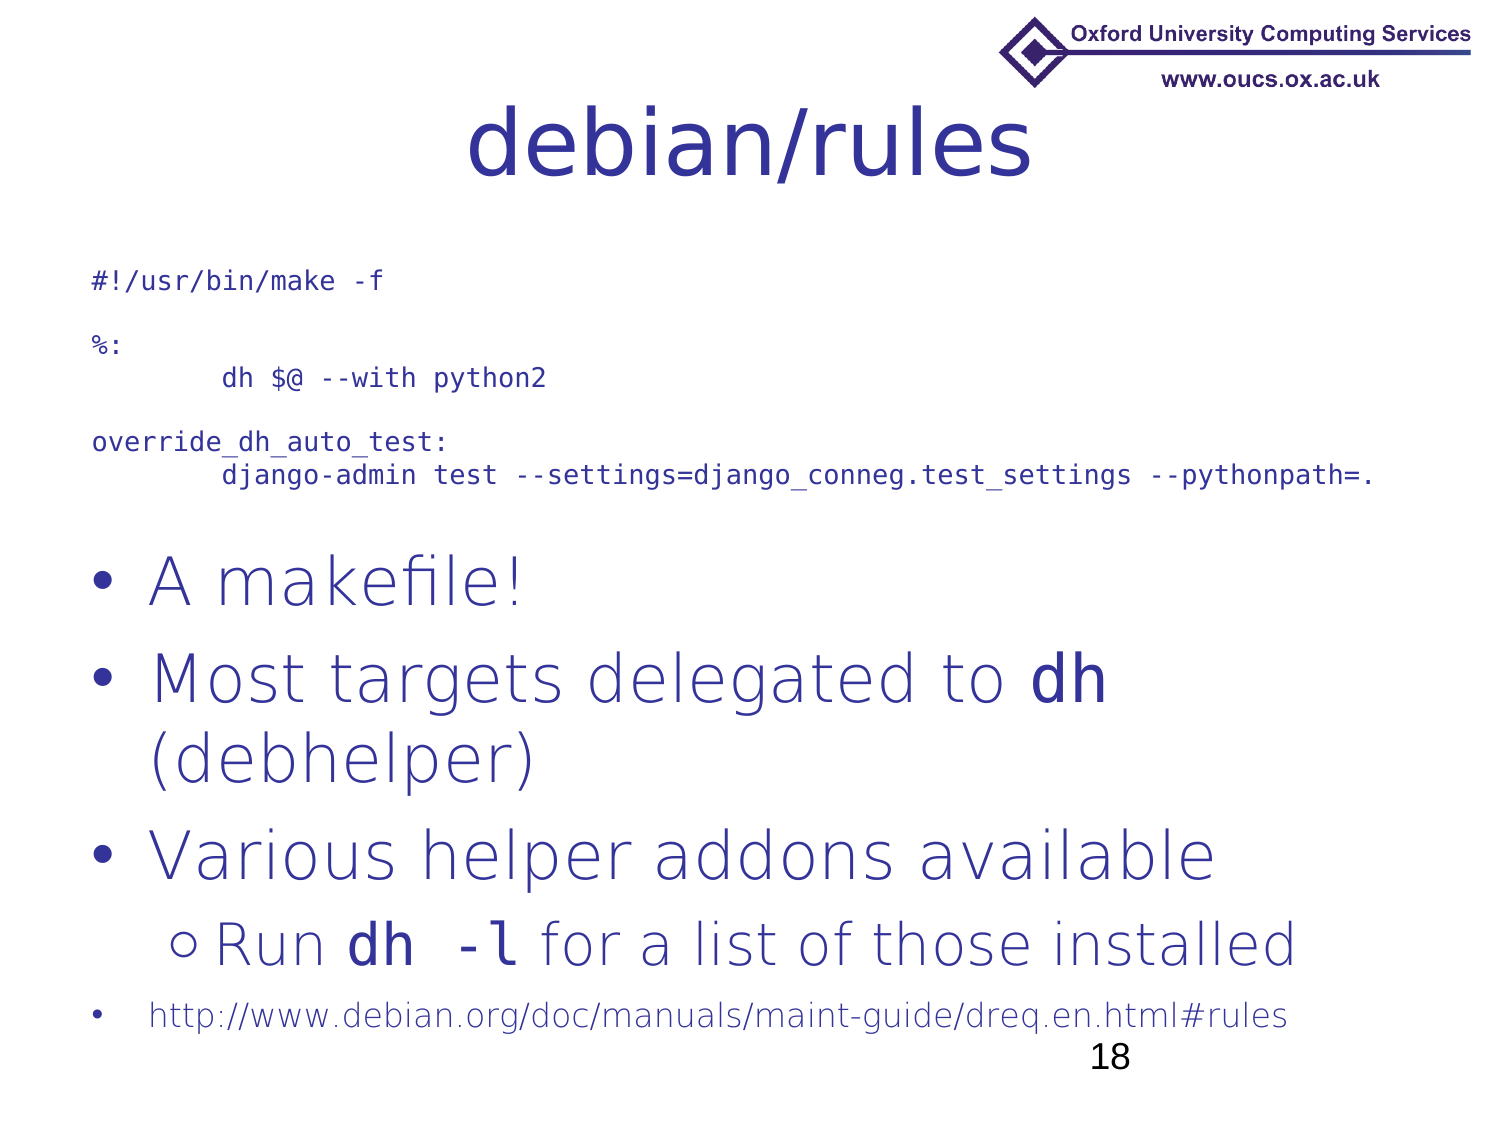

# debian/rules
#!/usr/bin/make -f
%:
 dh $@ --with python2
override_dh_auto_test:
 django-admin test --settings=django_conneg.test_settings --pythonpath=.
A makefile!
Most targets delegated to dh (debhelper)
Various helper addons available
Run dh -l for a list of those installed
http://www.debian.org/doc/manuals/maint-guide/dreq.en.html#rules
18